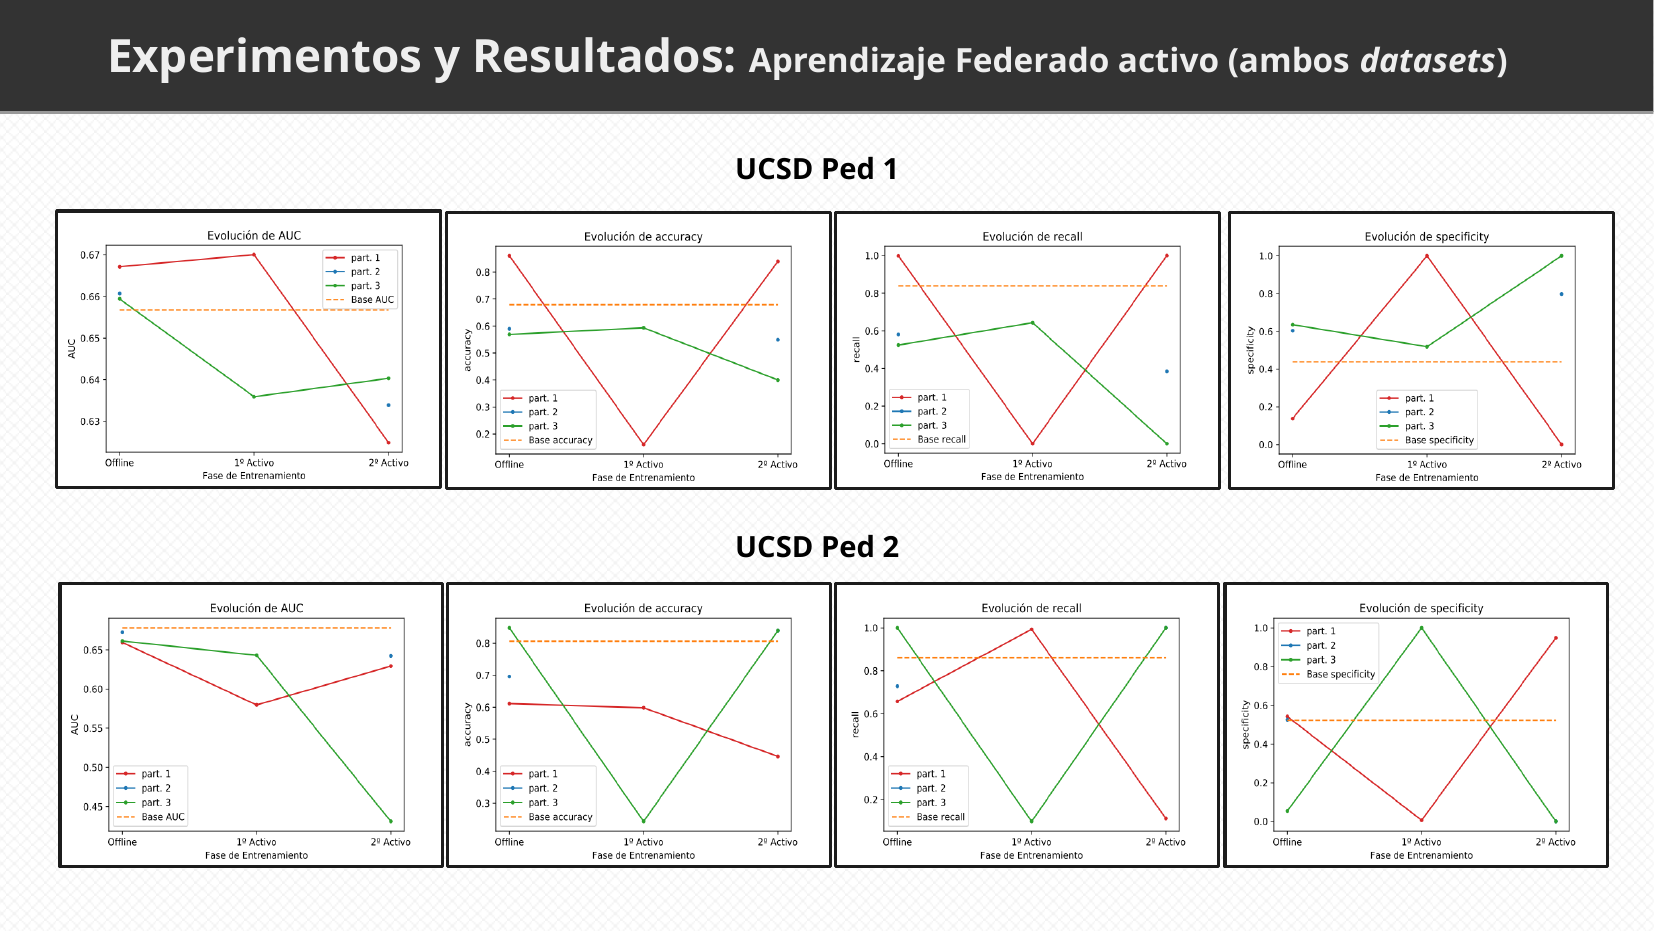

Experimentos y Resultados: Aprendizaje Federado activo (ambos datasets)
UCSD Ped 1
UCSD Ped 2